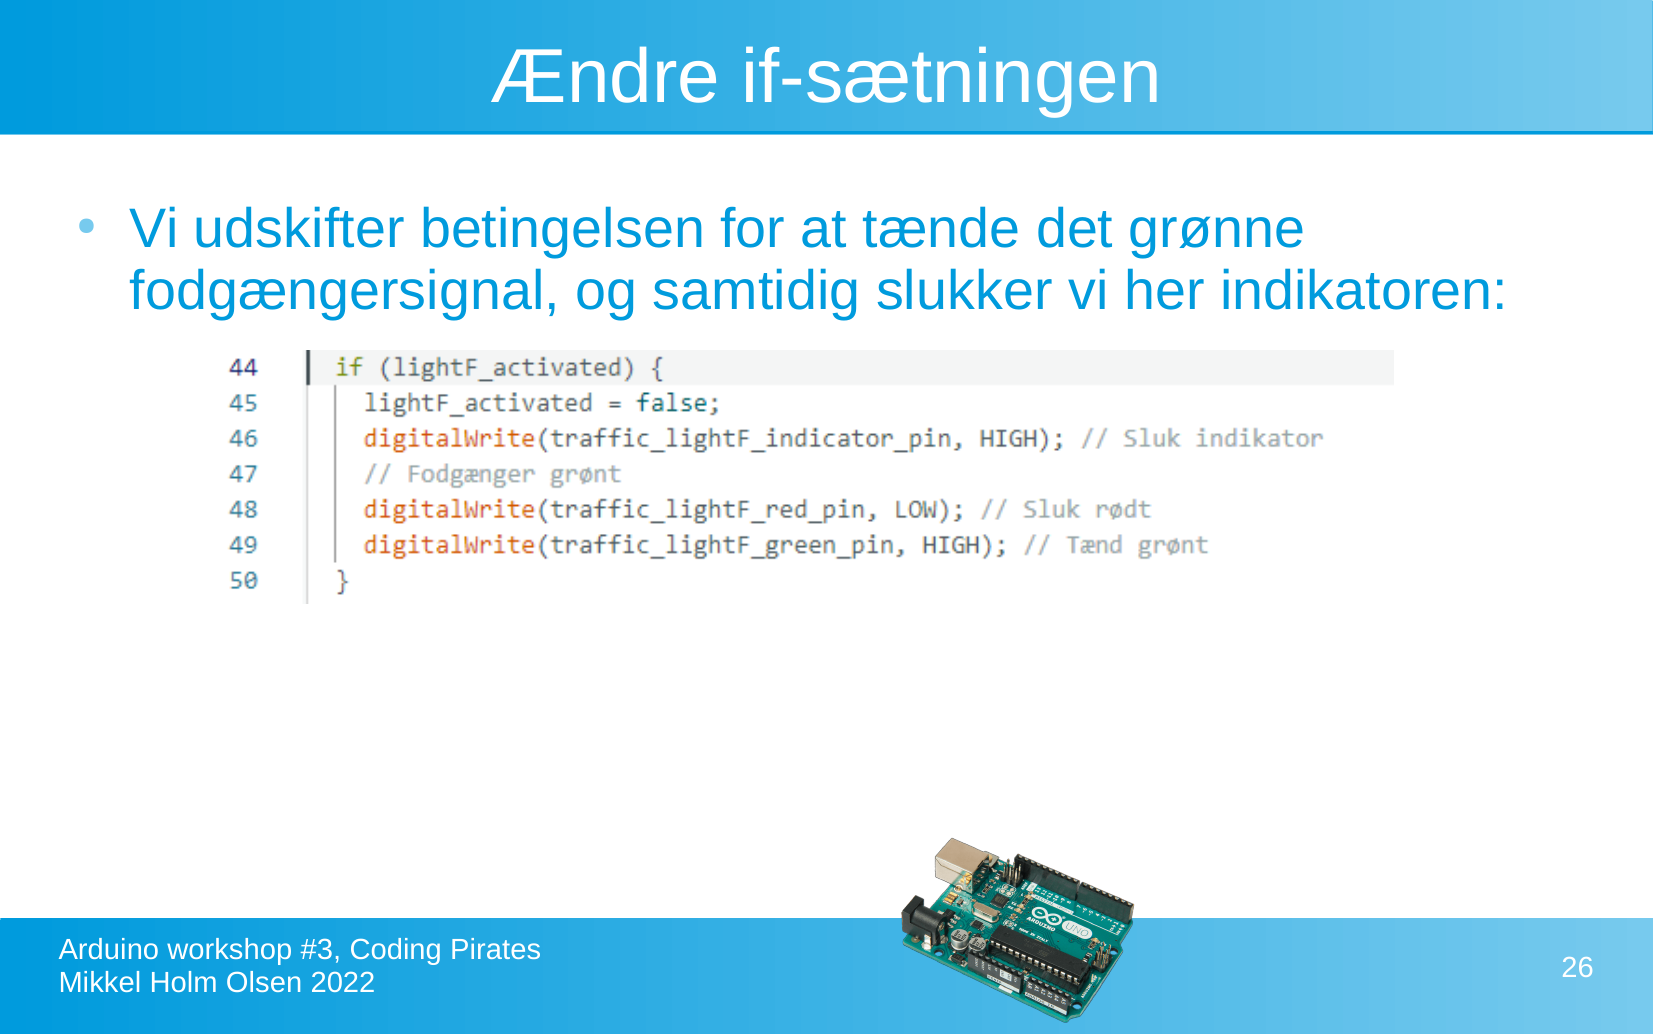

# Ændre if-sætningen
Vi udskifter betingelsen for at tænde det grønne fodgængersignal, og samtidig slukker vi her indikatoren:
26